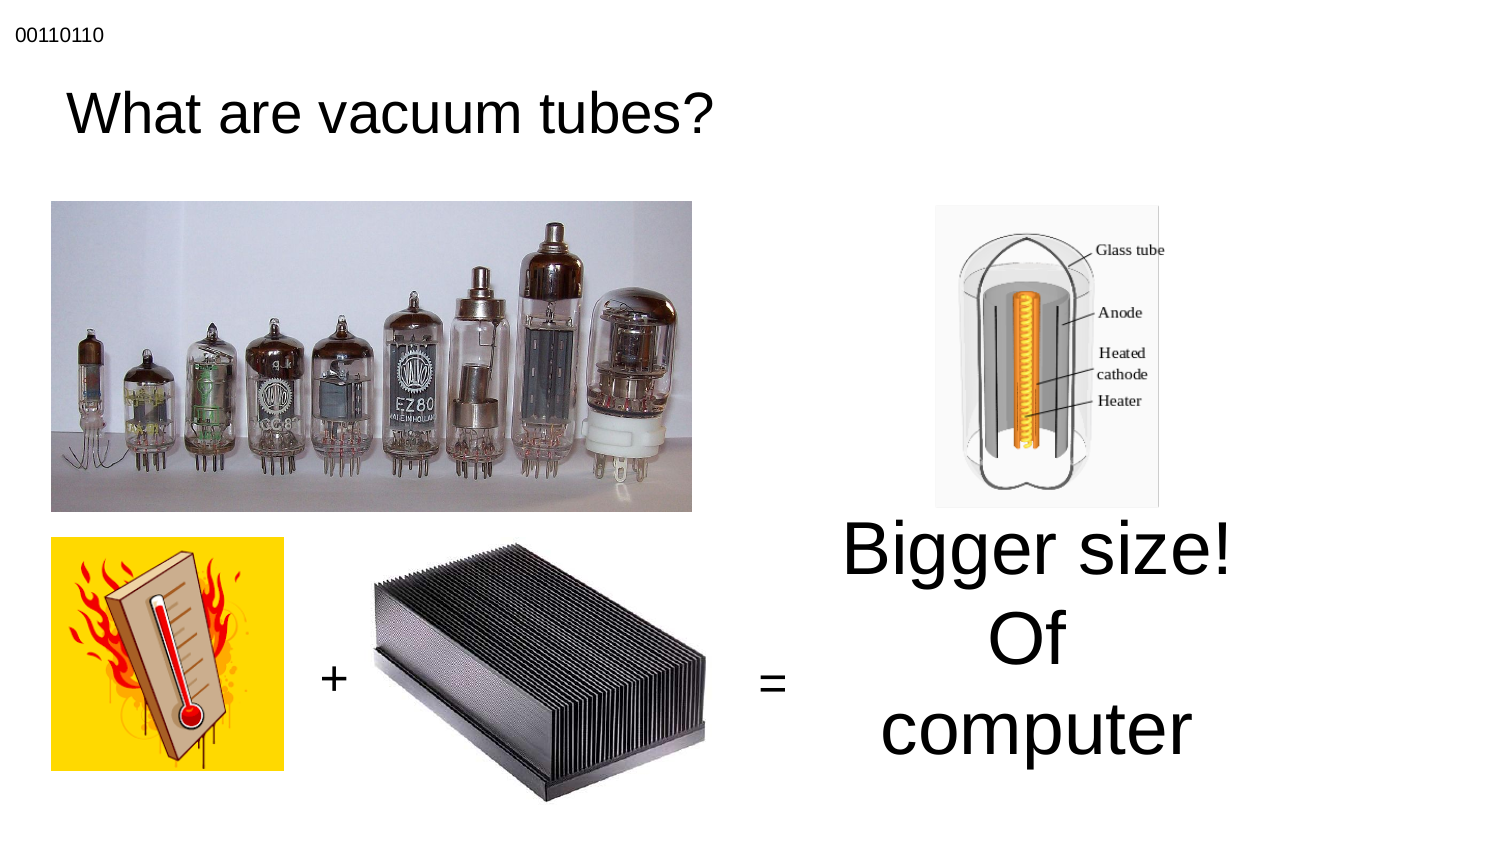

00110110
# What are vacuum tubes?
Bigger size!
Of
computer
+
=